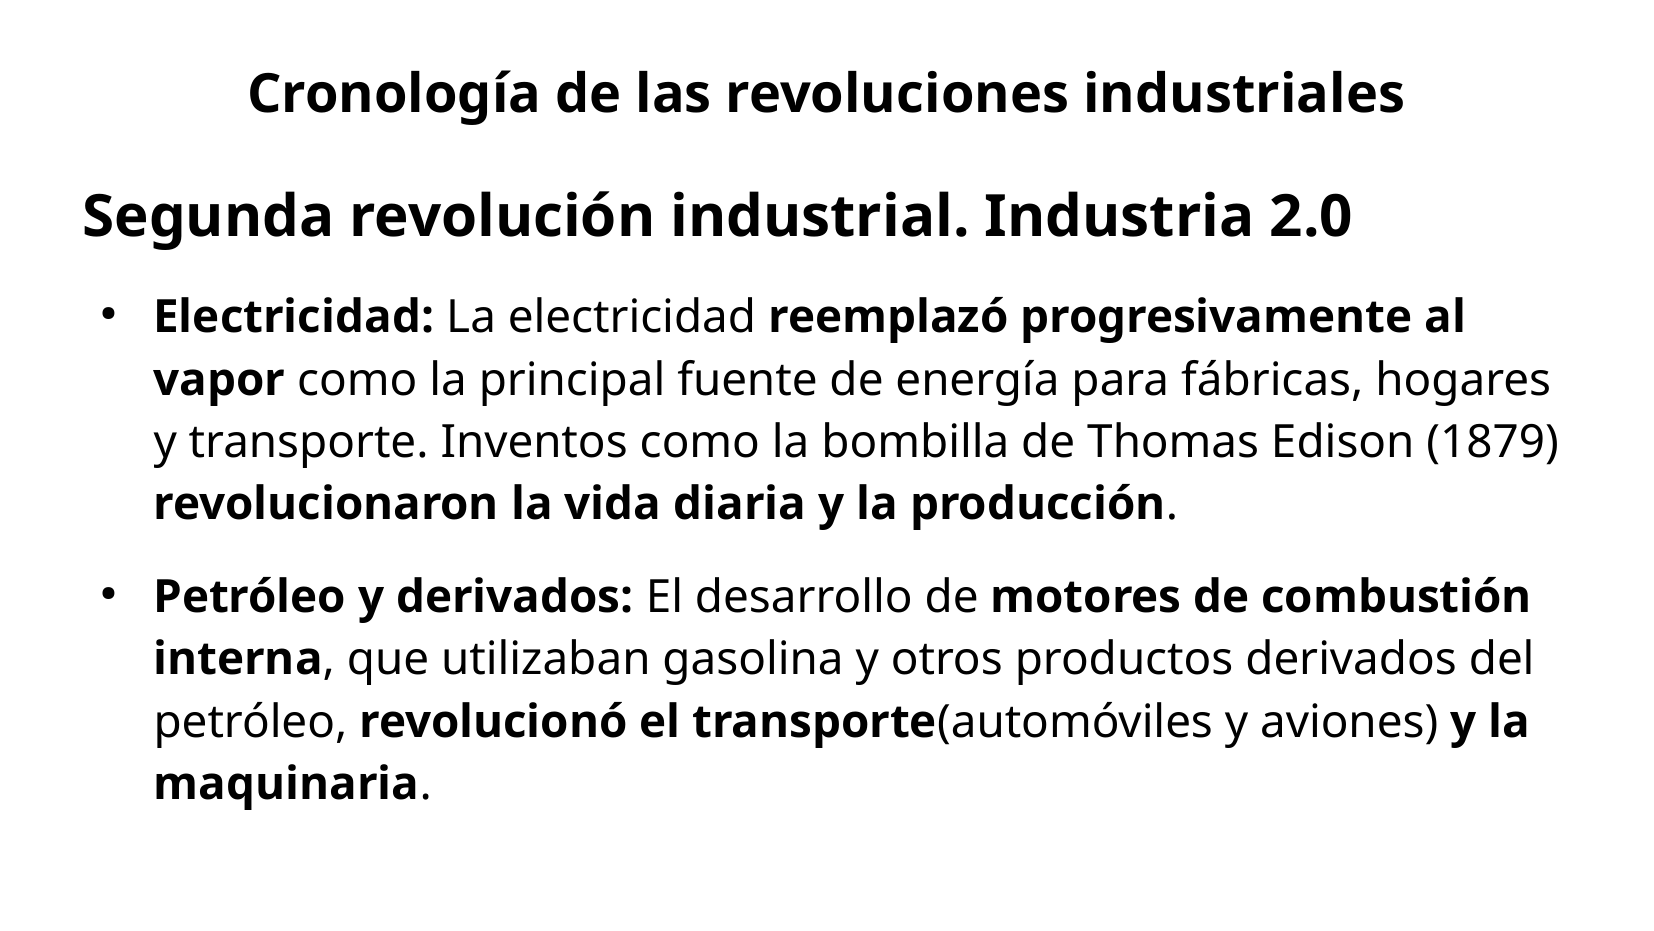

# Cronología de las revoluciones industriales
Segunda revolución industrial. Industria 2.0
Electricidad: La electricidad reemplazó progresivamente al vapor como la principal fuente de energía para fábricas, hogares y transporte. Inventos como la bombilla de Thomas Edison (1879) revolucionaron la vida diaria y la producción.
Petróleo y derivados: El desarrollo de motores de combustión interna, que utilizaban gasolina y otros productos derivados del petróleo, revolucionó el transporte(automóviles y aviones) y la maquinaria.